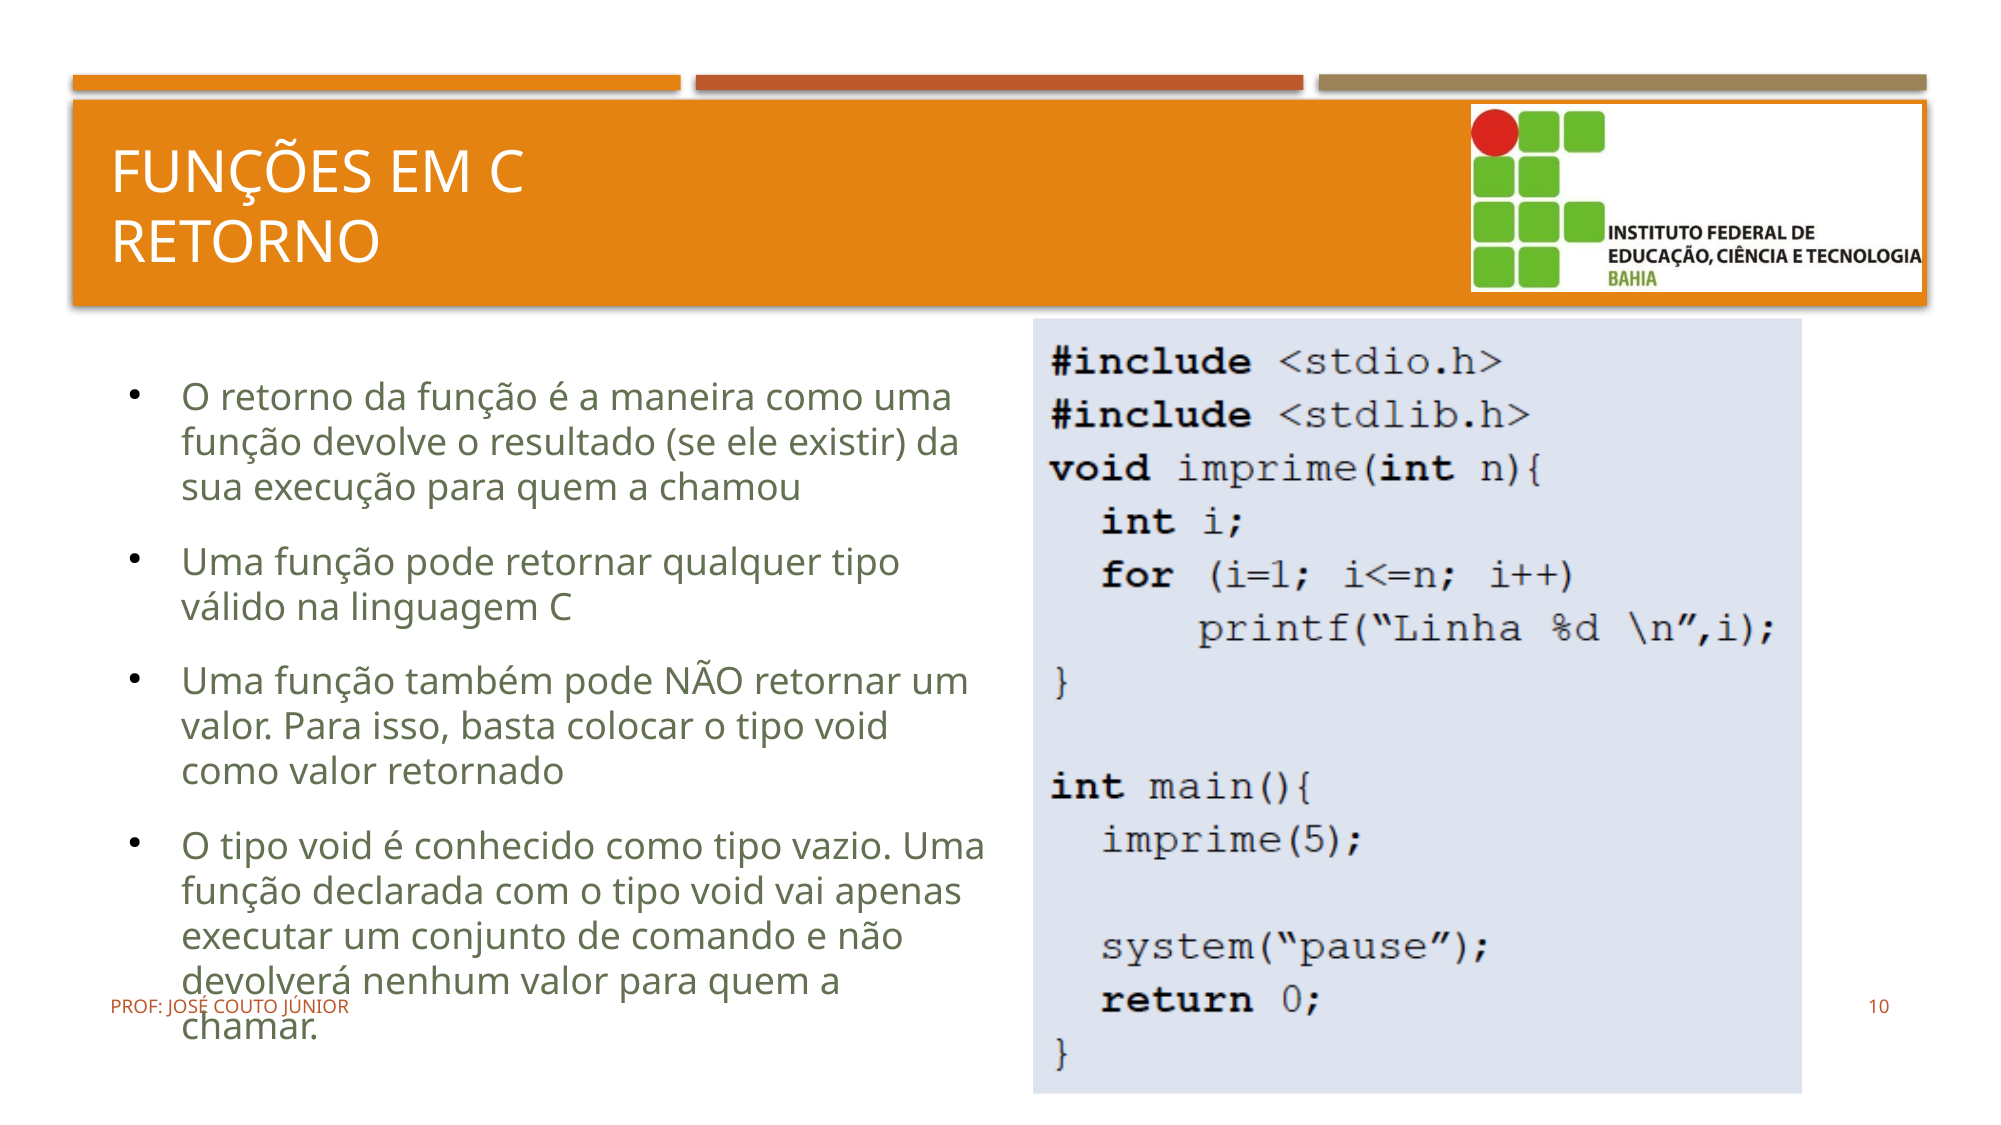

# Funções em C Retorno
O retorno da função é a maneira como uma função devolve o resultado (se ele existir) da sua execução para quem a chamou
Uma função pode retornar qualquer tipo válido na linguagem C
Uma função também pode NÃO retornar um valor. Para isso, basta colocar o tipo void como valor retornado
O tipo void é conhecido como tipo vazio. Uma função declarada com o tipo void vai apenas executar um conjunto de comando e não devolverá nenhum valor para quem a chamar.
Prof: José Couto Júnior
10